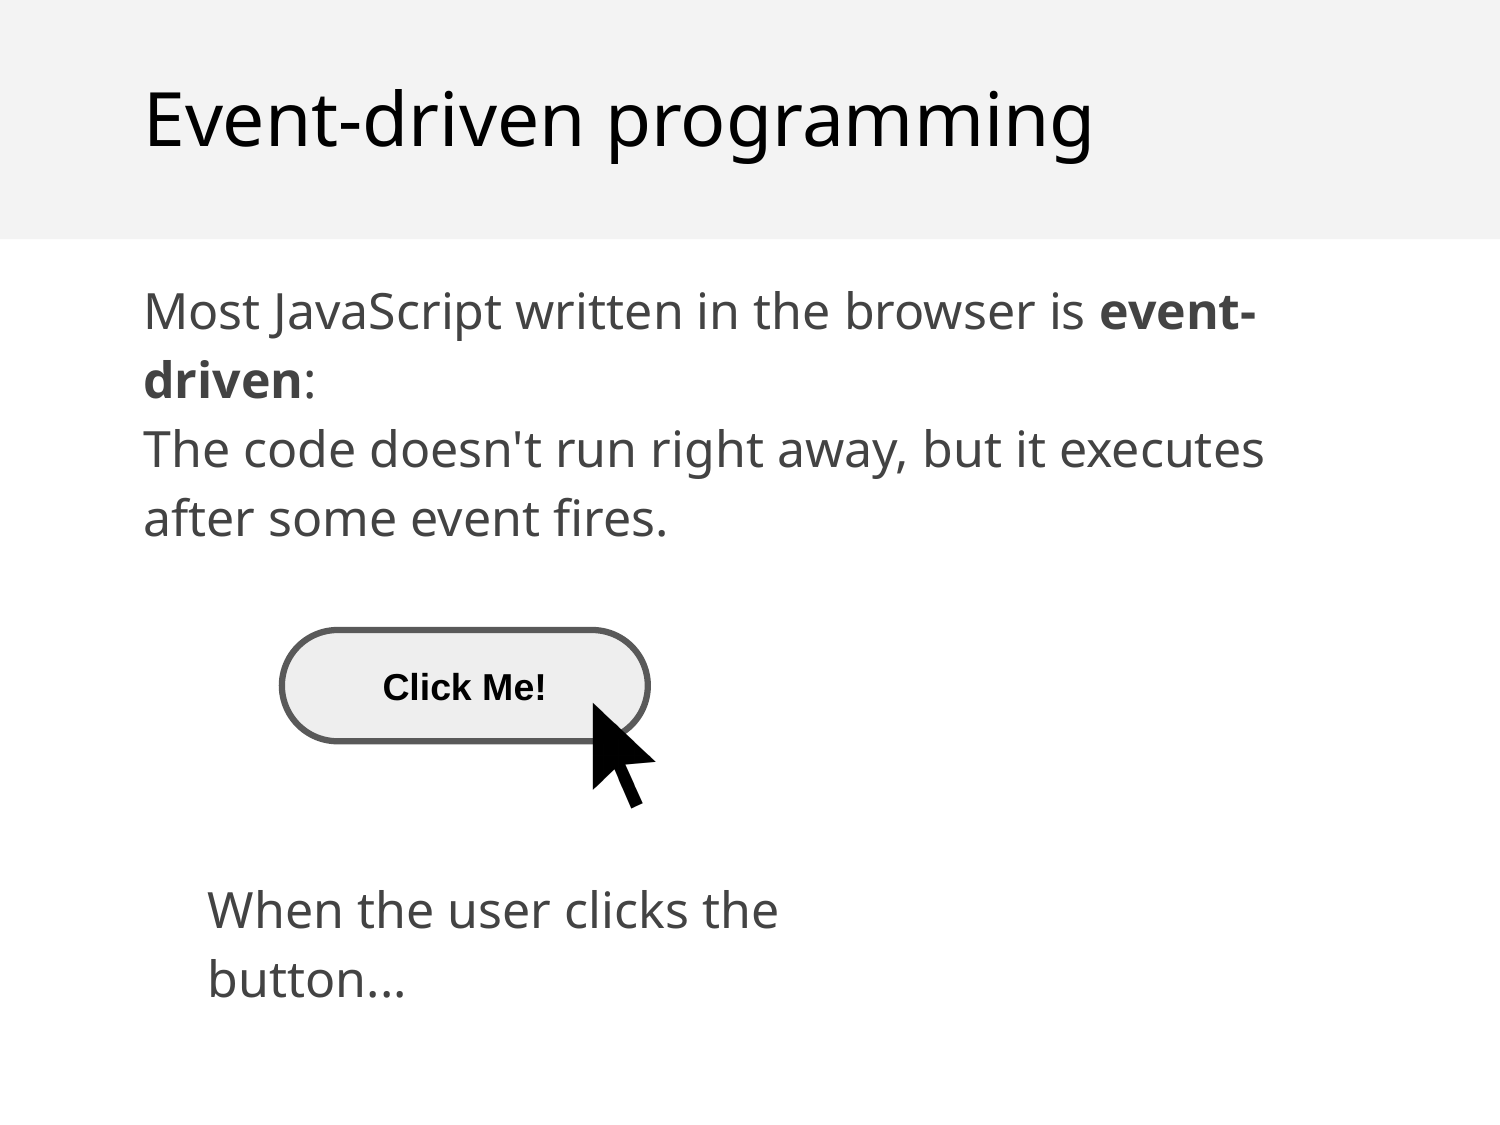

# Event-driven programming
Most JavaScript written in the browser is event-driven:
The code doesn't run right away, but it executes after some event fires.
Click Me!
When the user clicks the button...